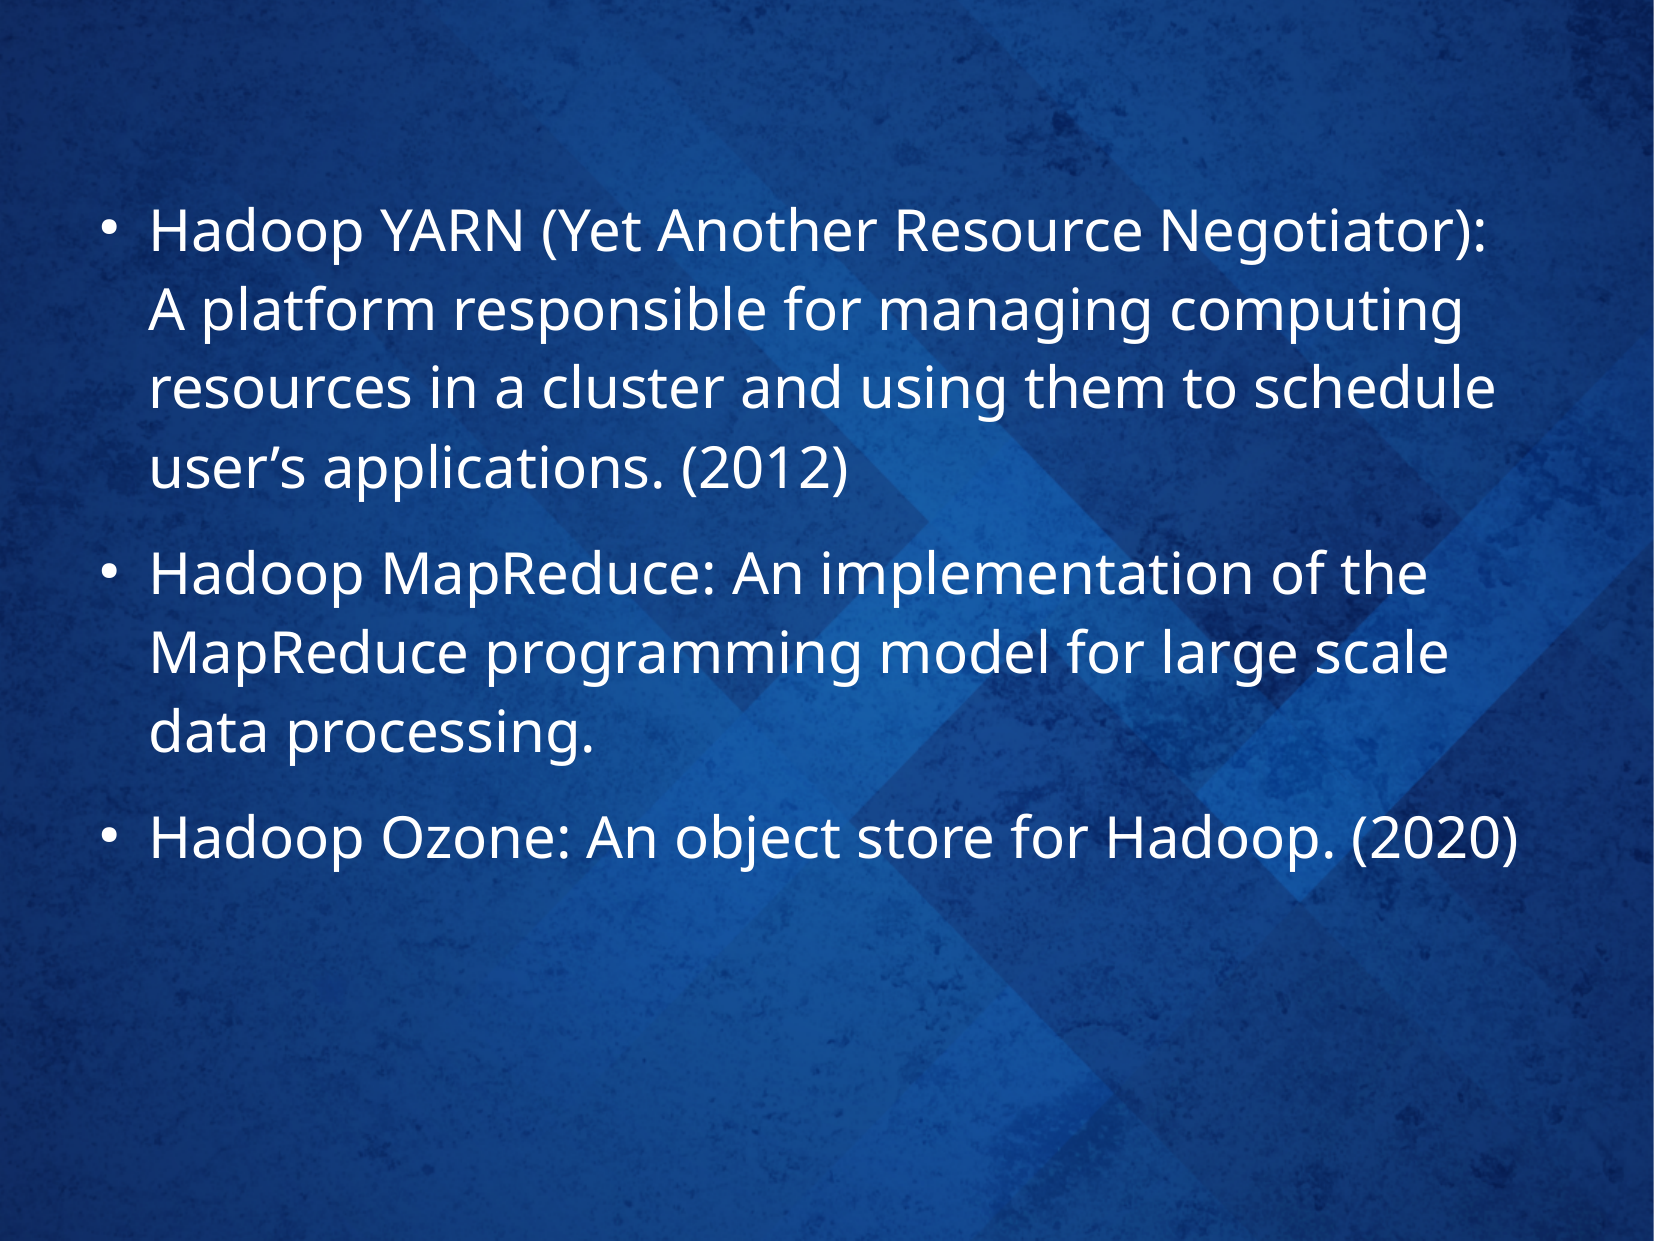

# Hadoop YARN (Yet Another Resource Negotiator): A platform responsible for managing computing resources in a cluster and using them to schedule user’s applications. (2012)
Hadoop MapReduce: An implementation of the MapReduce programming model for large scale data processing.
Hadoop Ozone: An object store for Hadoop. (2020)